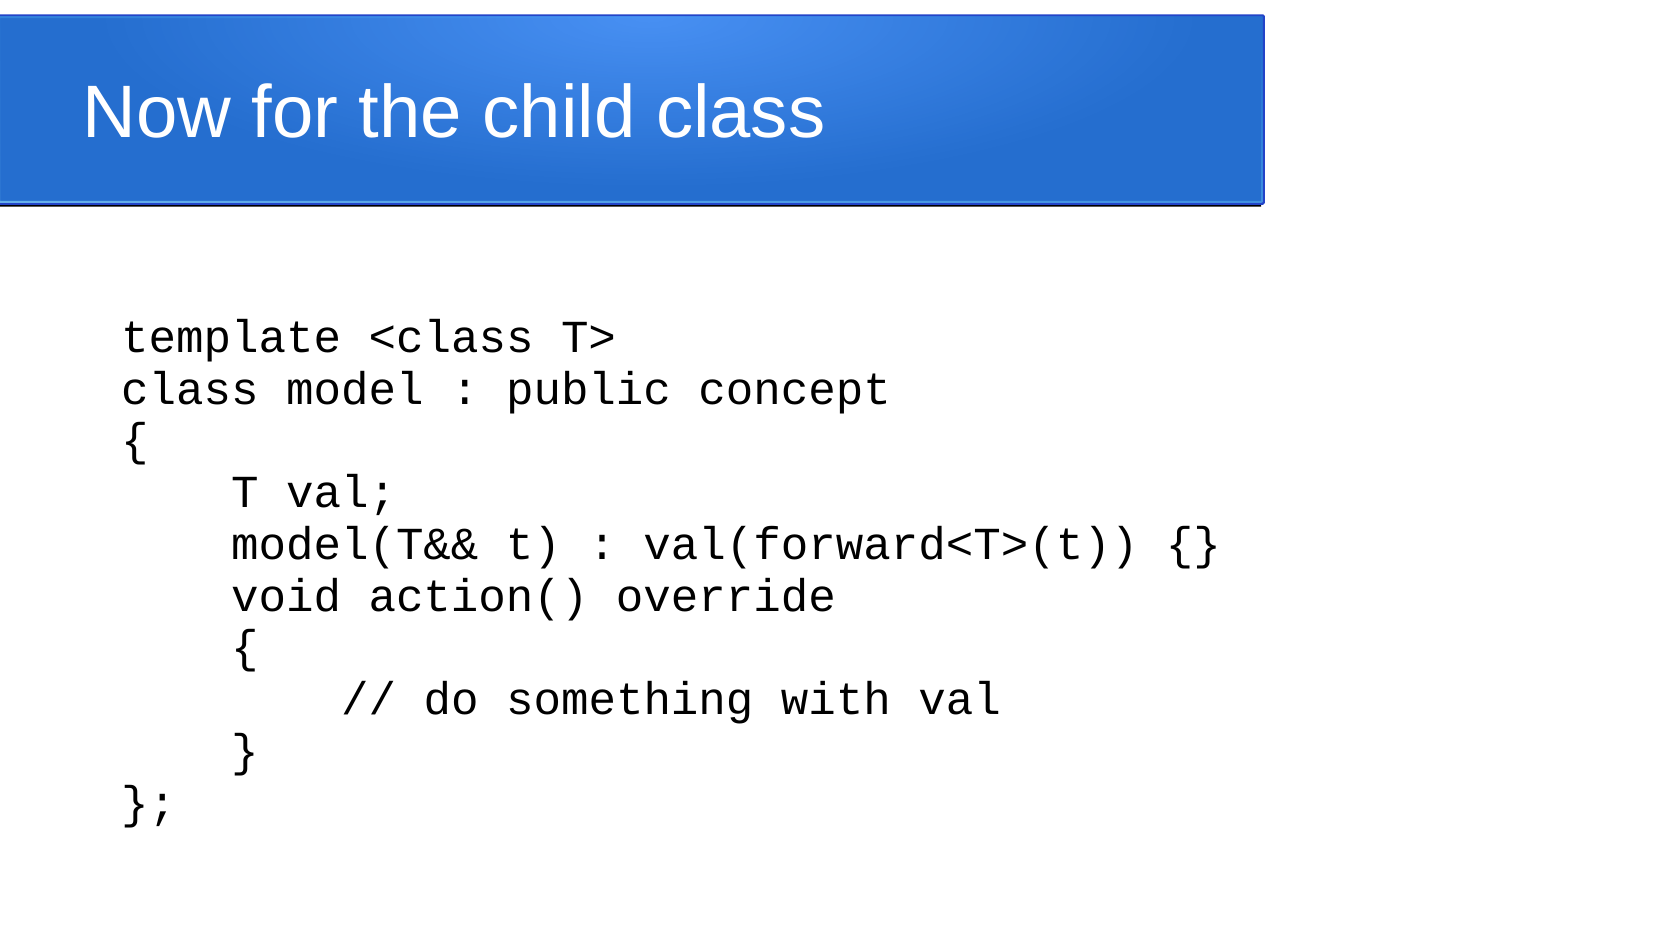

# Now for the child class
template <class T>
class model : public concept
{
 T val;
 model(T&& t) : val(forward<T>(t)) {}
 void action() override
 {
 // do something with val
 }
};